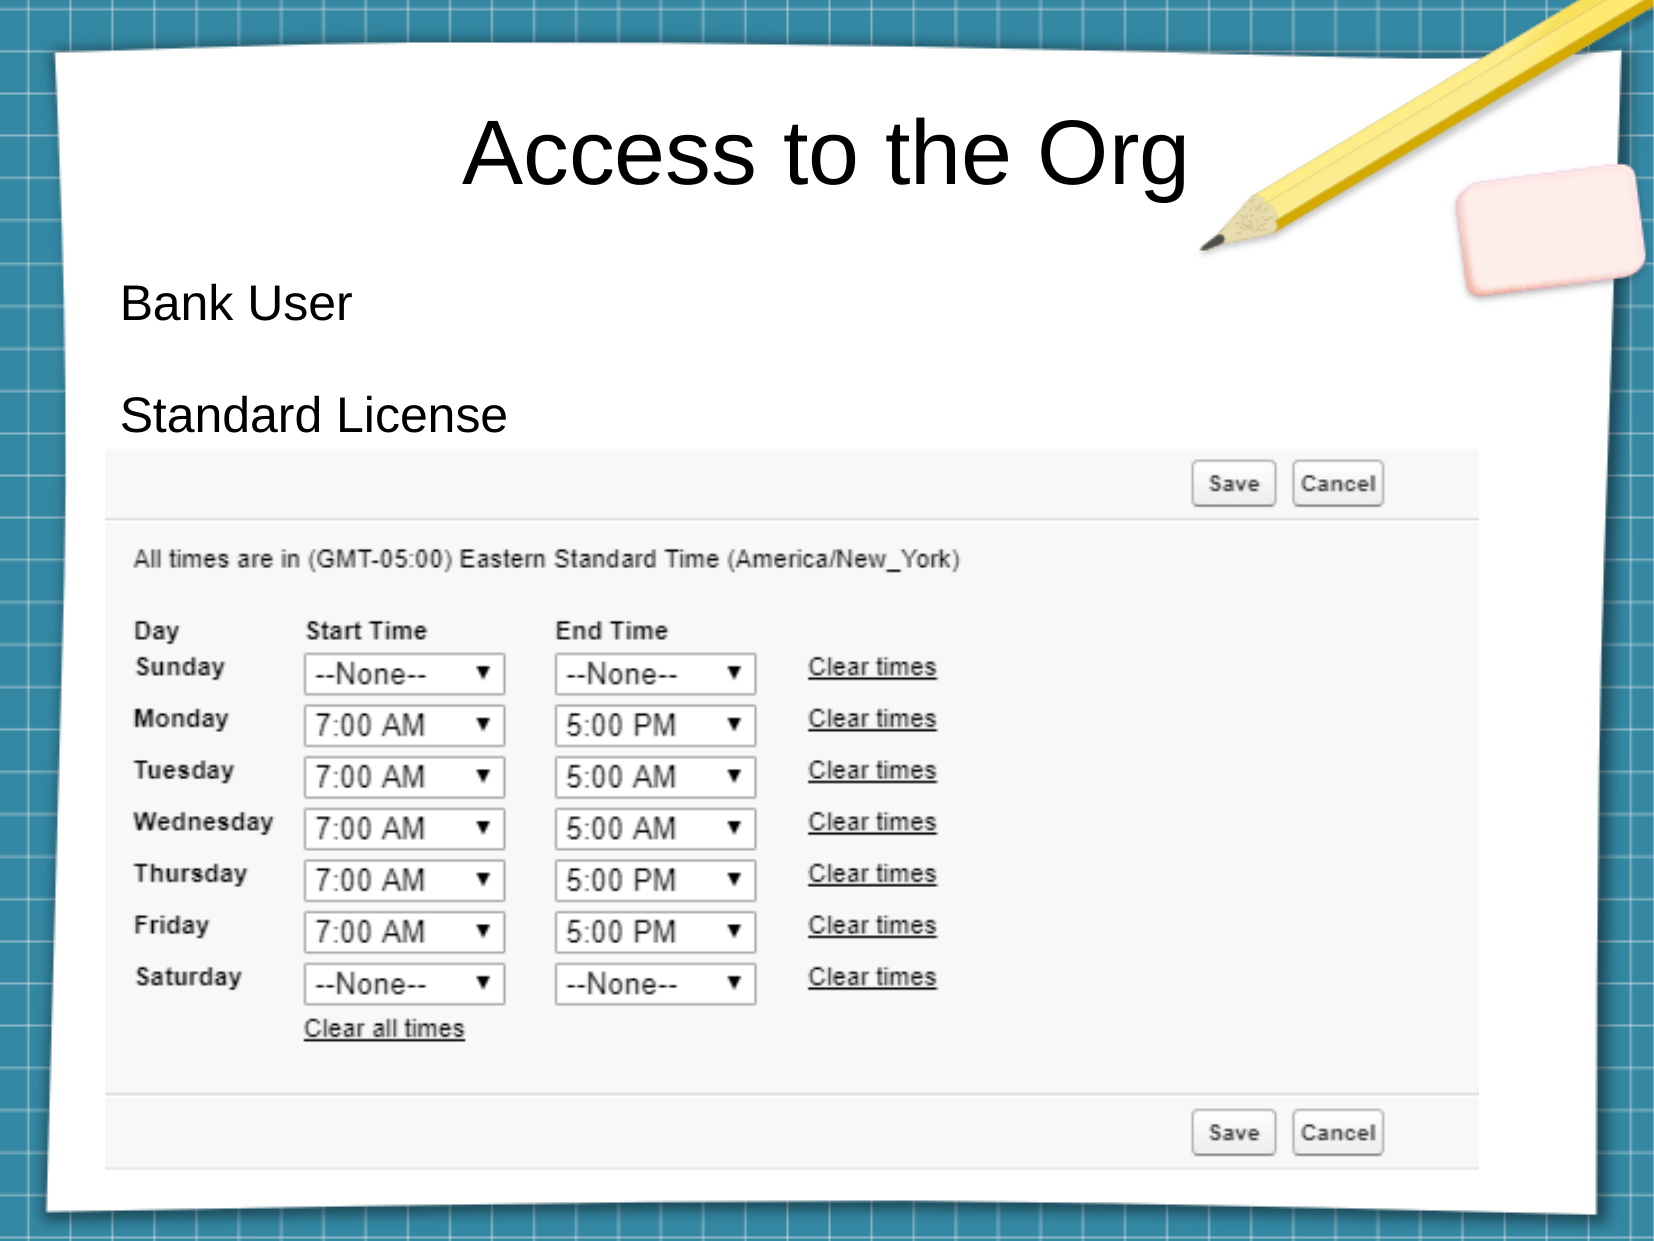

# Access to the Org
Bank User
Standard License